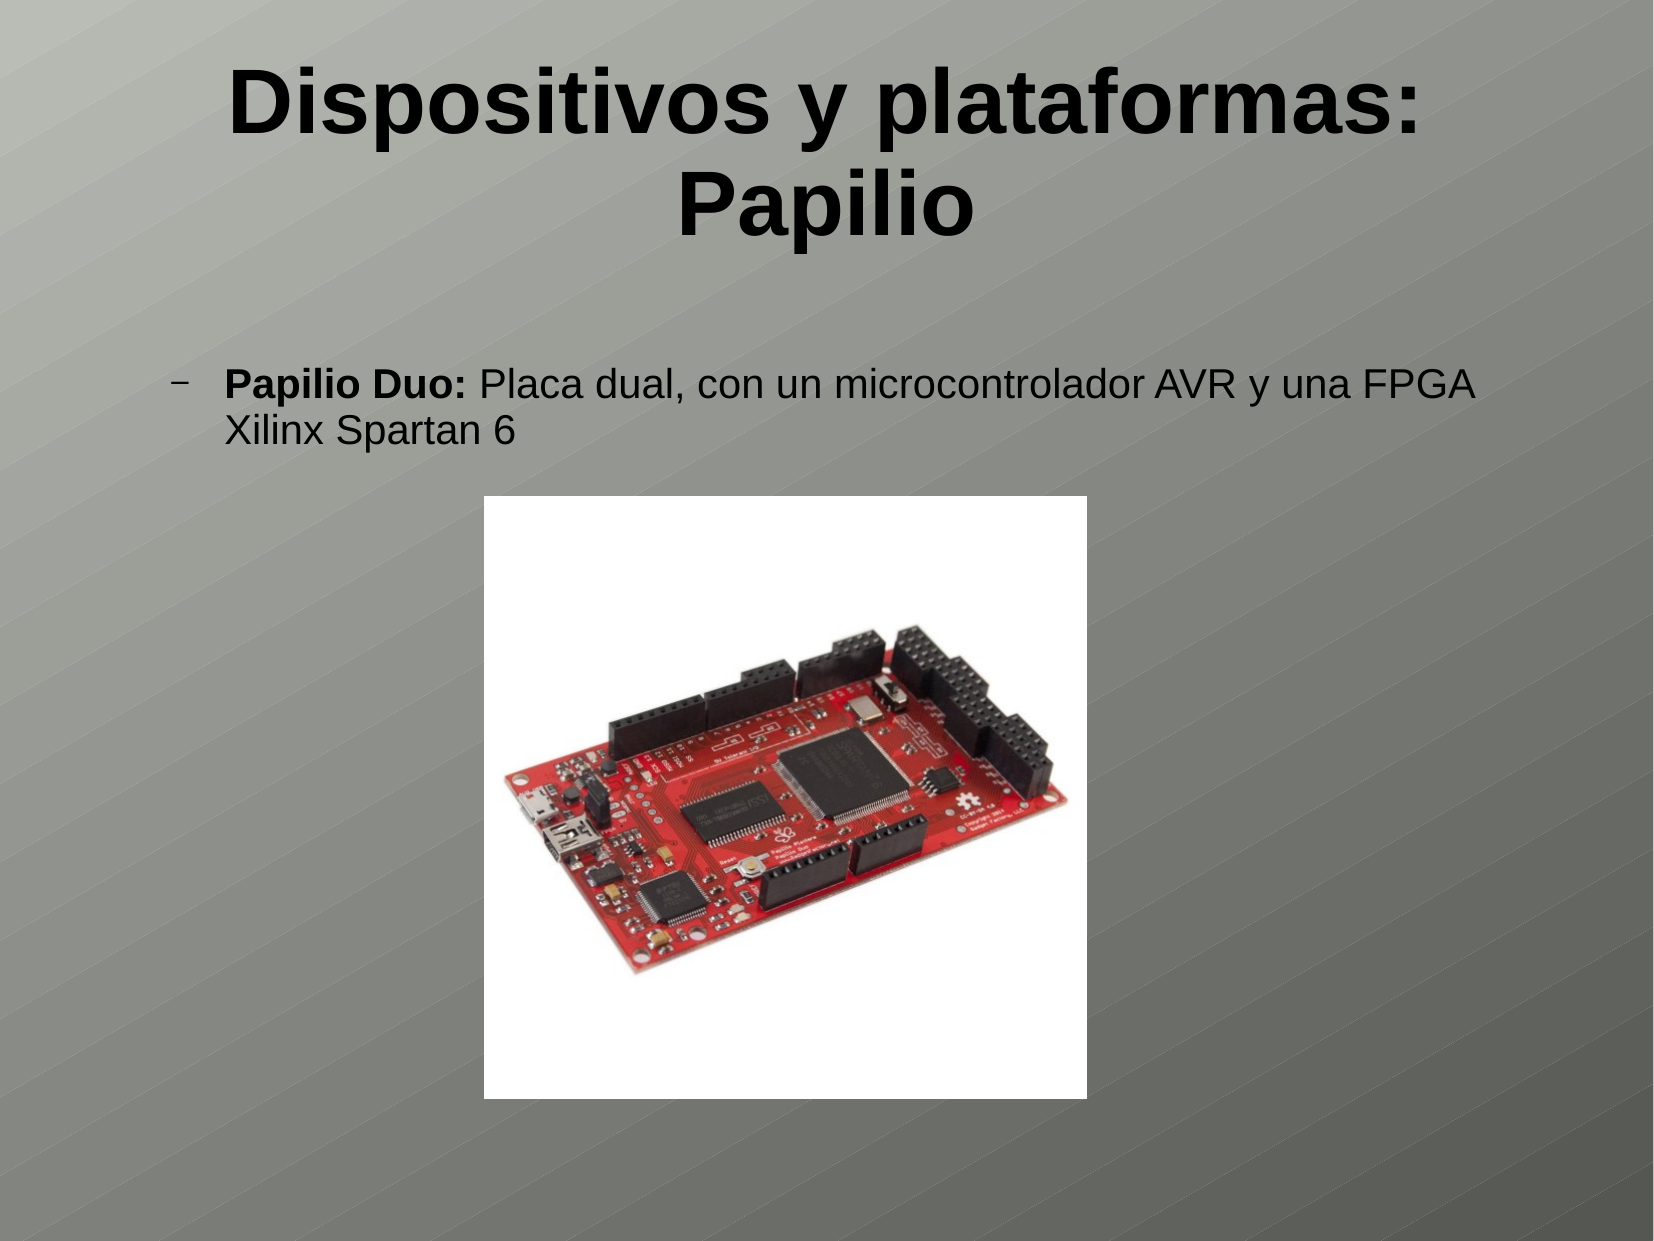

# Dispositivos y plataformas: Papilio
Papilio Duo: Placa dual, con un microcontrolador AVR y una FPGA Xilinx Spartan 6